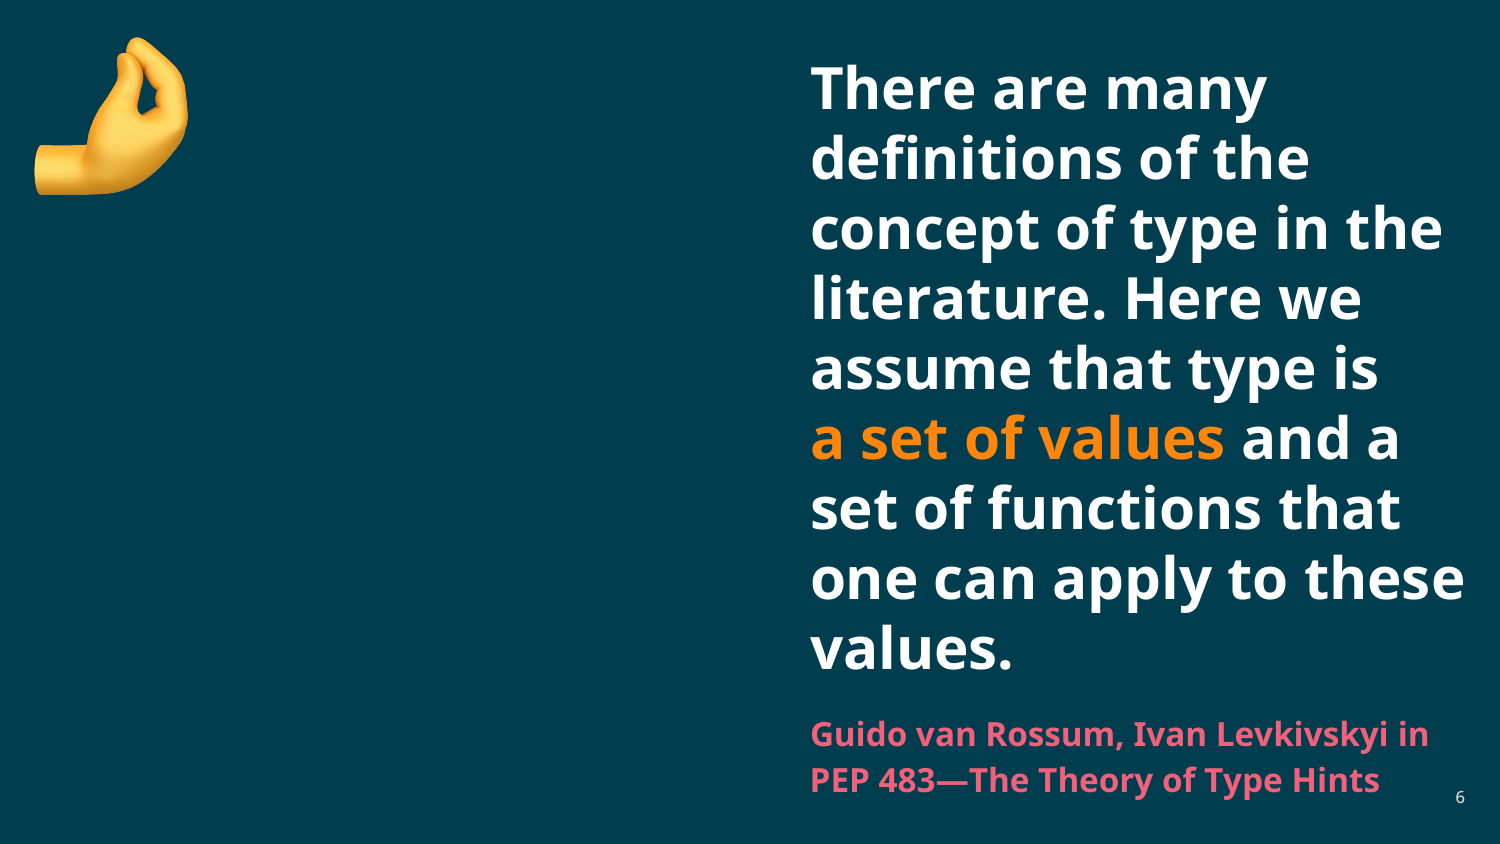

There are many
definitions of the
concept of type in the
literature. Here we
assume that type is
a set of values and a
set of functions that
one can apply to these
values.
Guido van Rossum, Ivan Levkivskyi in
PEP 483—The Theory of Type Hints
6
6